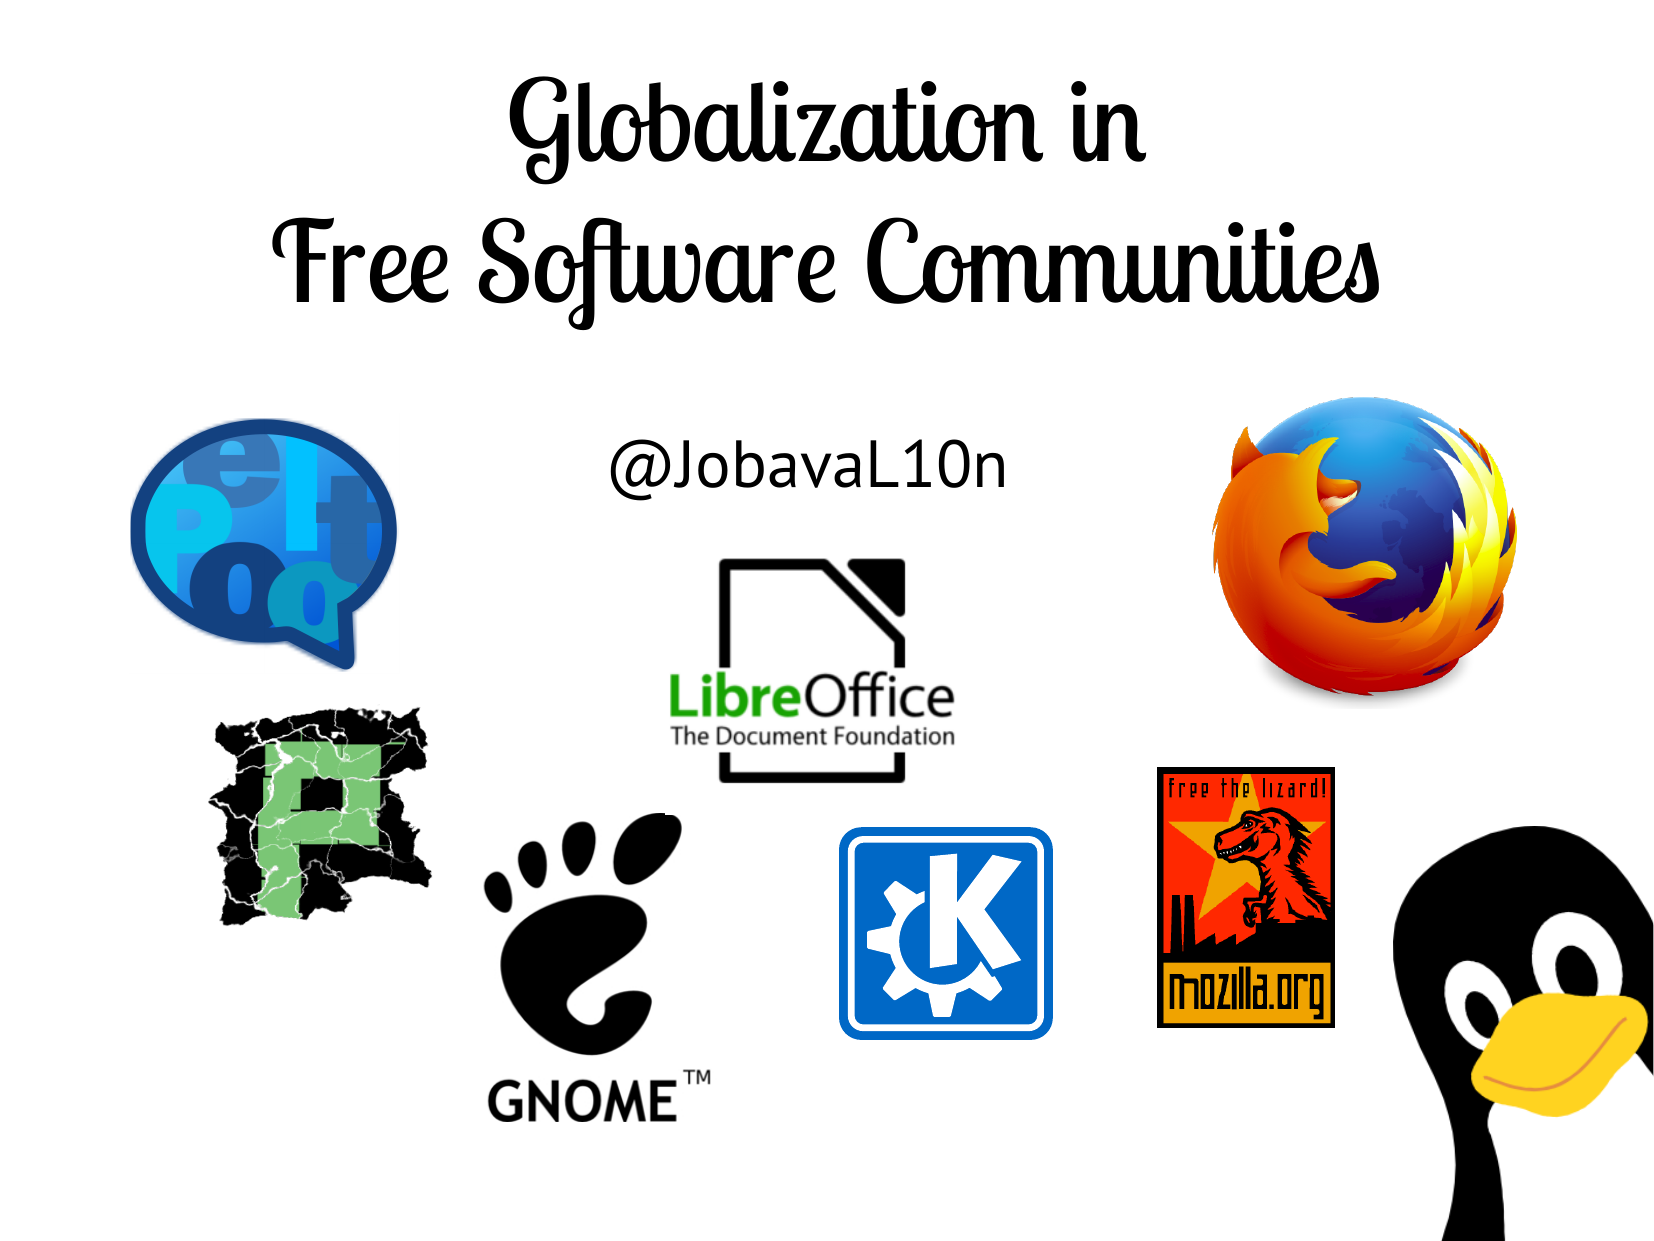

# Globalization in
Free Software Communities
@JobavaL10n